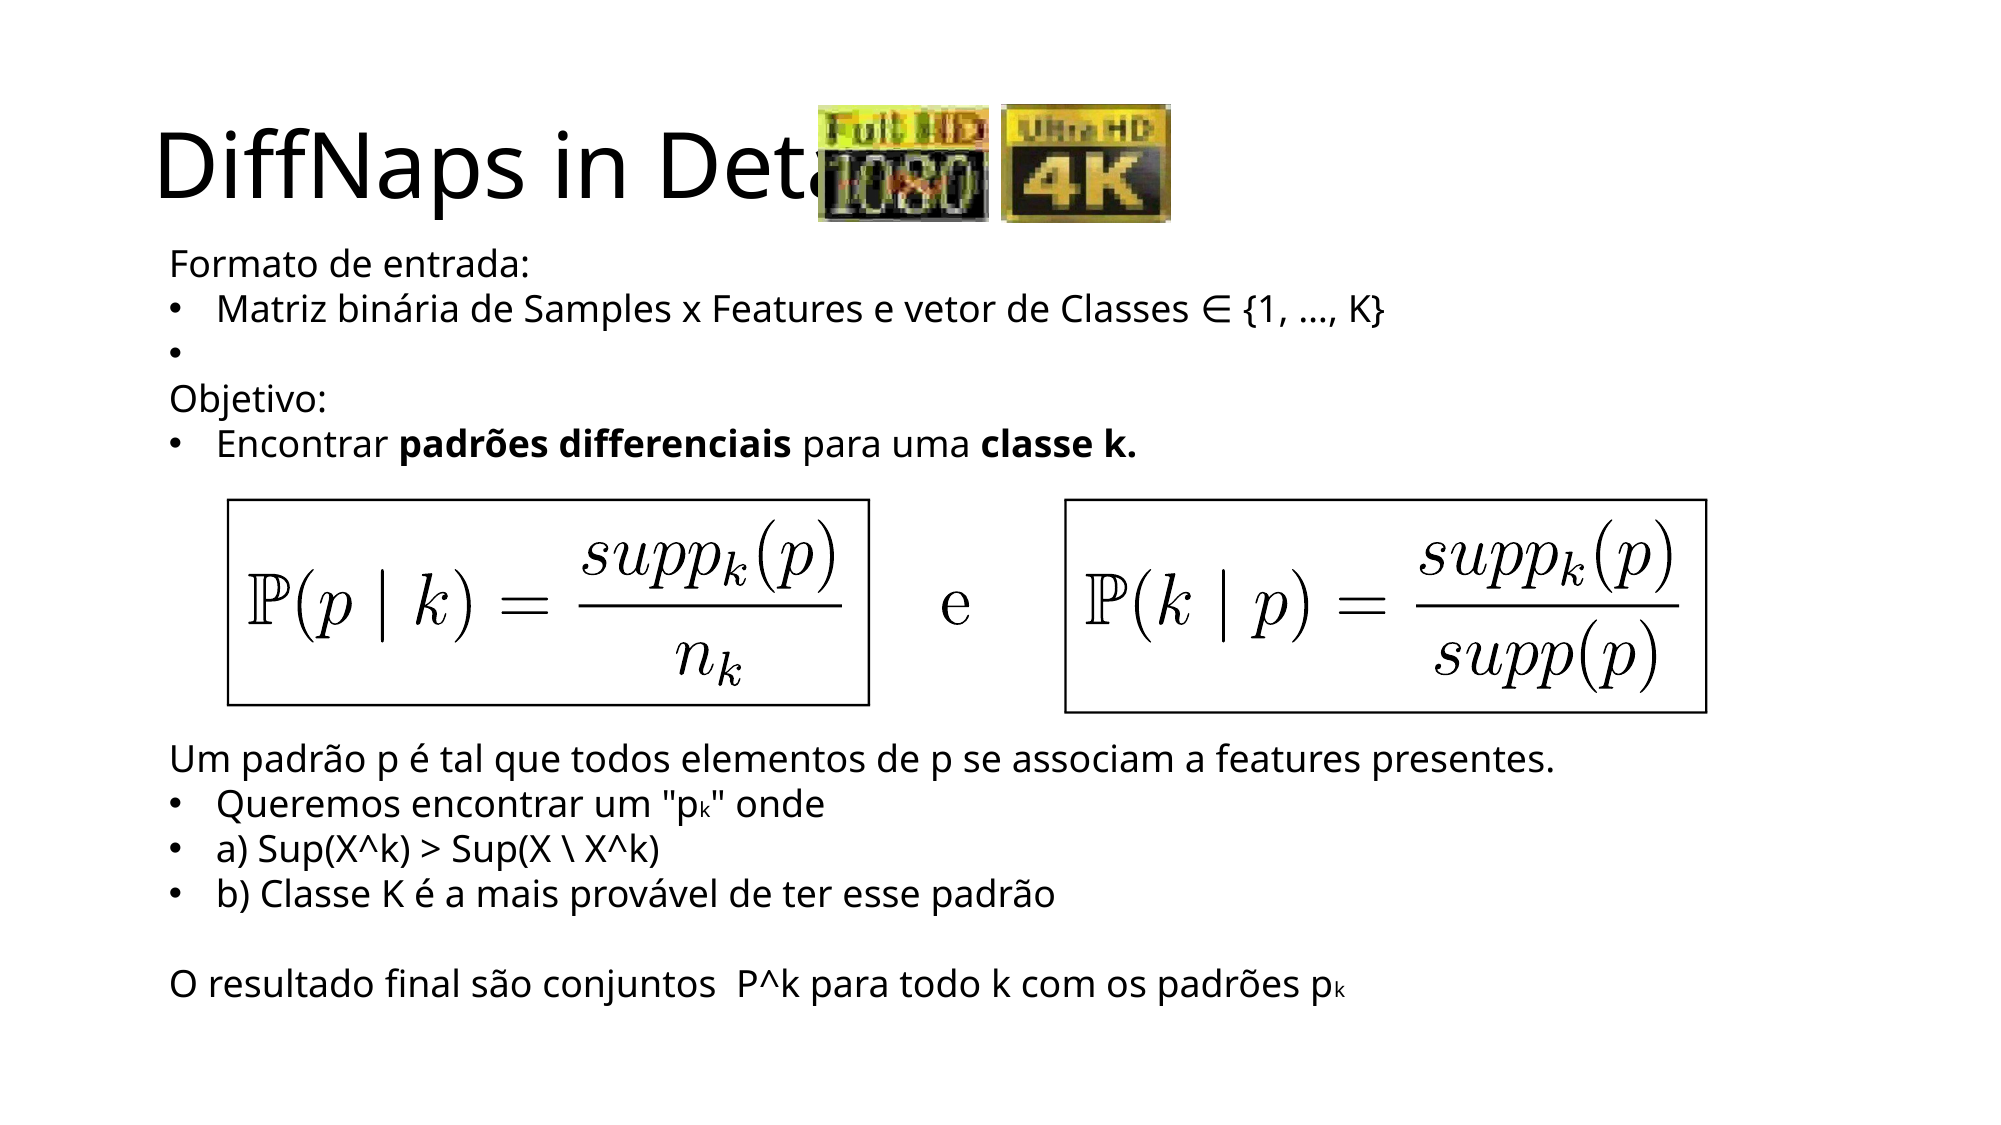

# DiffNaps in Detail
Formato de entrada:
Matriz binária de Samples x Features e vetor de Classes ∈ {1, …, K}
Objetivo:
Encontrar padrões differenciais para uma classe k.
Um padrão p é tal que todos elementos de p se associam a features presentes.
Queremos encontrar um "pk" onde
a) Sup(X^k) > Sup(X \ X^k)
b) Classe K é a mais provável de ter esse padrão
O resultado final são conjuntos  P^k para todo k com os padrões pk